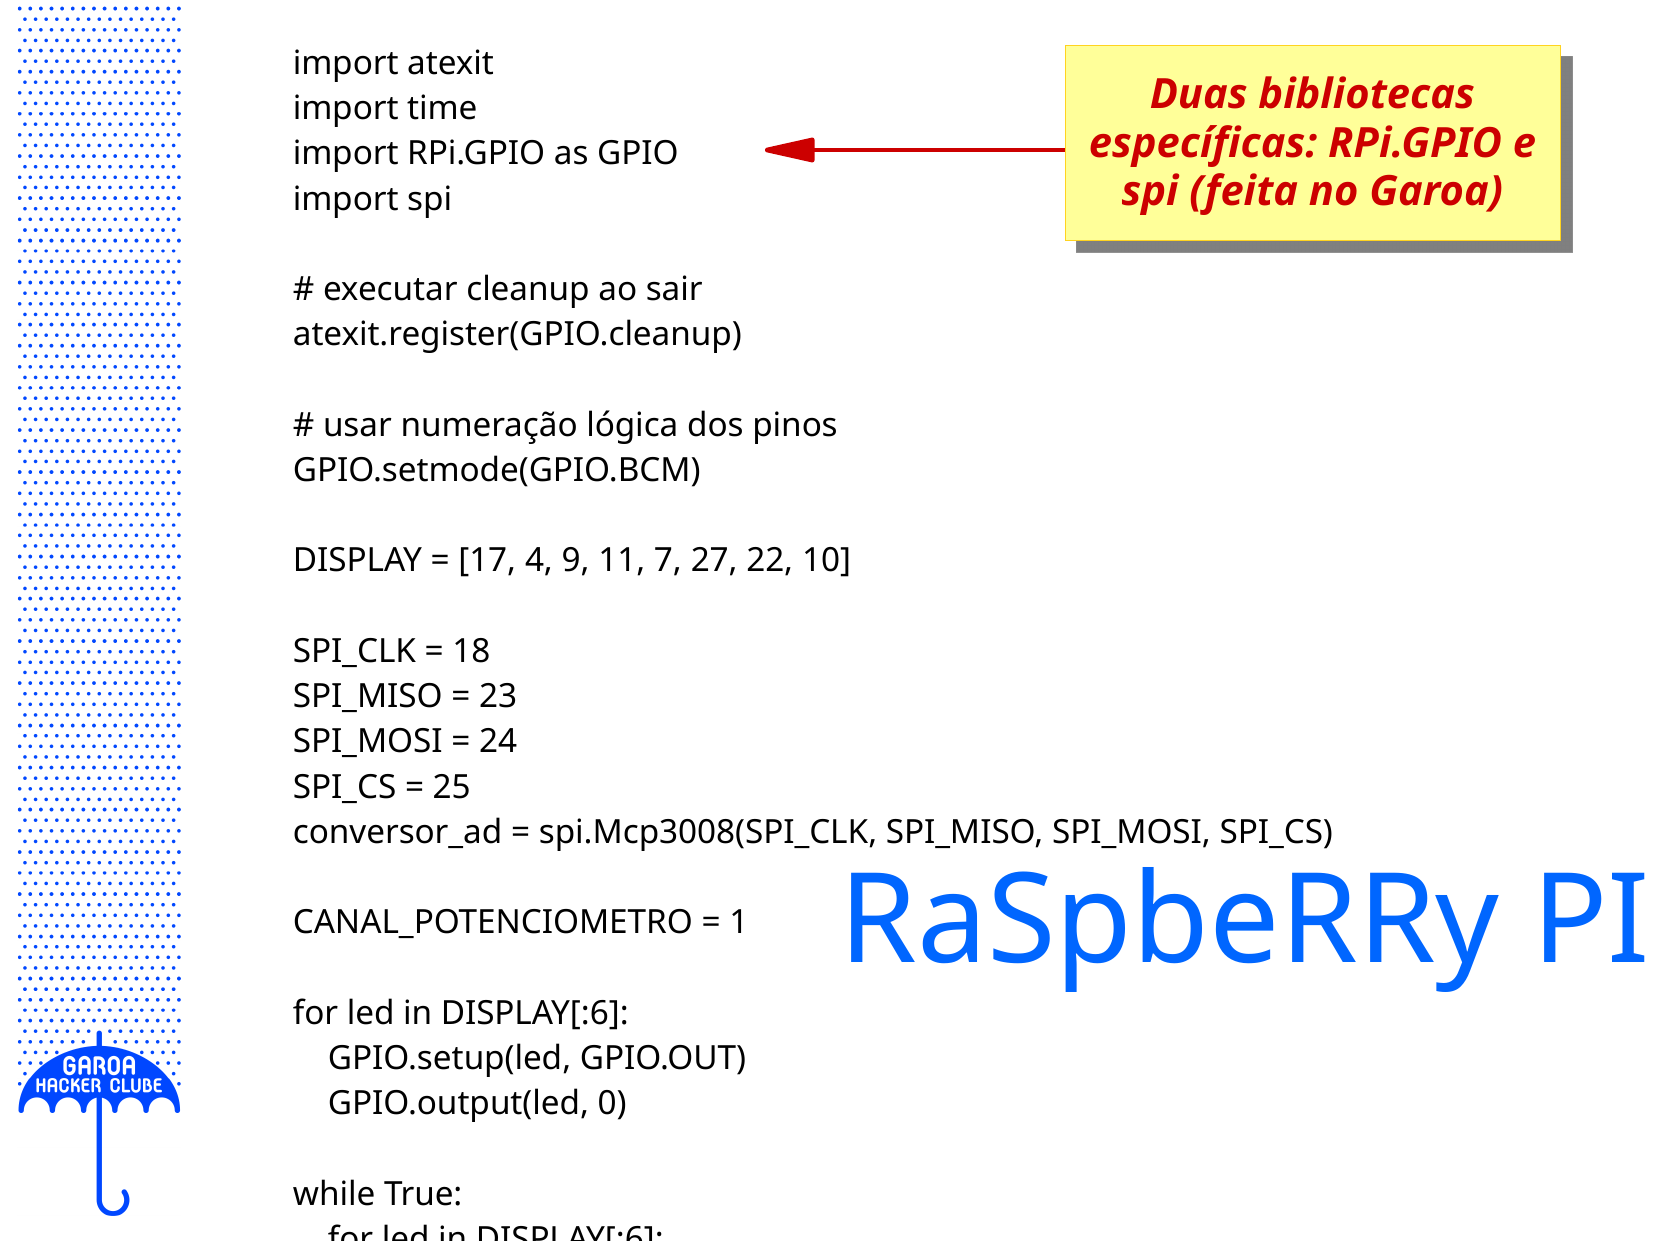

import atexit
import time
import RPi.GPIO as GPIO
import spi
# executar cleanup ao sair
atexit.register(GPIO.cleanup)
# usar numeração lógica dos pinos
GPIO.setmode(GPIO.BCM)
DISPLAY = [17, 4, 9, 11, 7, 27, 22, 10]
SPI_CLK = 18
SPI_MISO = 23
SPI_MOSI = 24
SPI_CS = 25
conversor_ad = spi.Mcp3008(SPI_CLK, SPI_MISO, SPI_MOSI, SPI_CS)
CANAL_POTENCIOMETRO = 1
for led in DISPLAY[:6]:
 GPIO.setup(led, GPIO.OUT)
 GPIO.output(led, 0)
while True:
 for led in DISPLAY[:6]:
 GPIO.output(led, 1)
 atraso = conversor_ad.read(CANAL_POTENCIOMETRO)/1000.0
 time.sleep(atraso)
 GPIO.output(led, 0)
Duas bibliotecas específicas: RPi.GPIO e spi (feita no Garoa)
# RaSpbeRRy PI